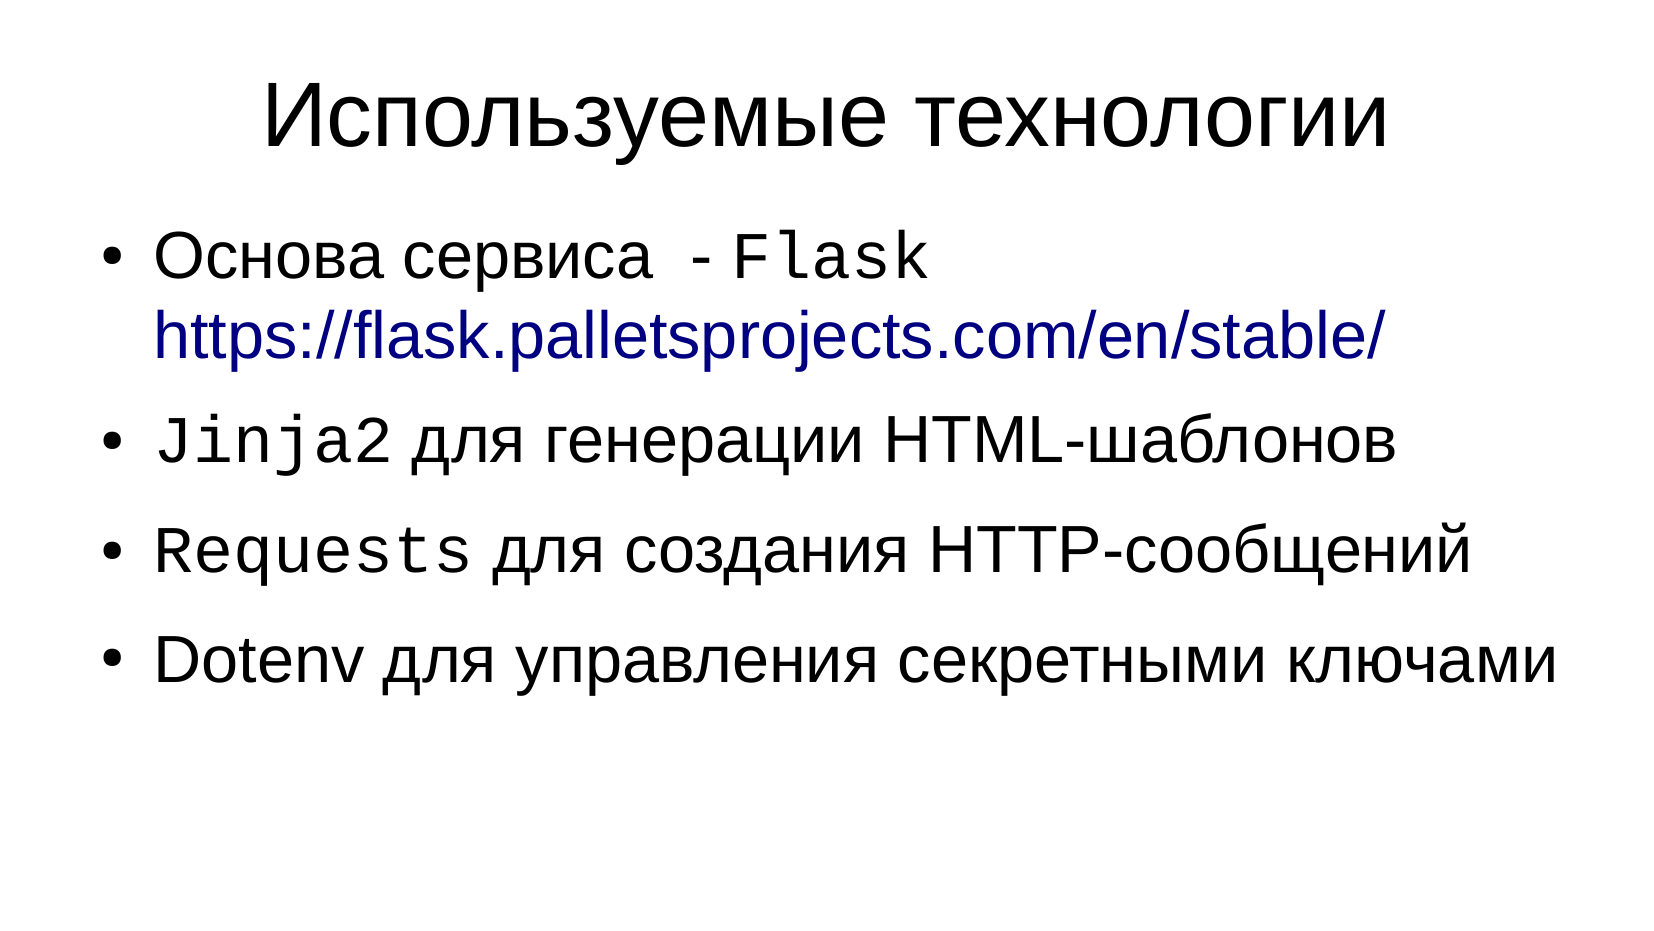

# Используемые технологии
Основа сервиса - Flask https://flask.palletsprojects.com/en/stable/
Jinja2 для генерации HTML-шаблонов
Requests для создания HTTP-сообщений
Dotenv для управления секретными ключами